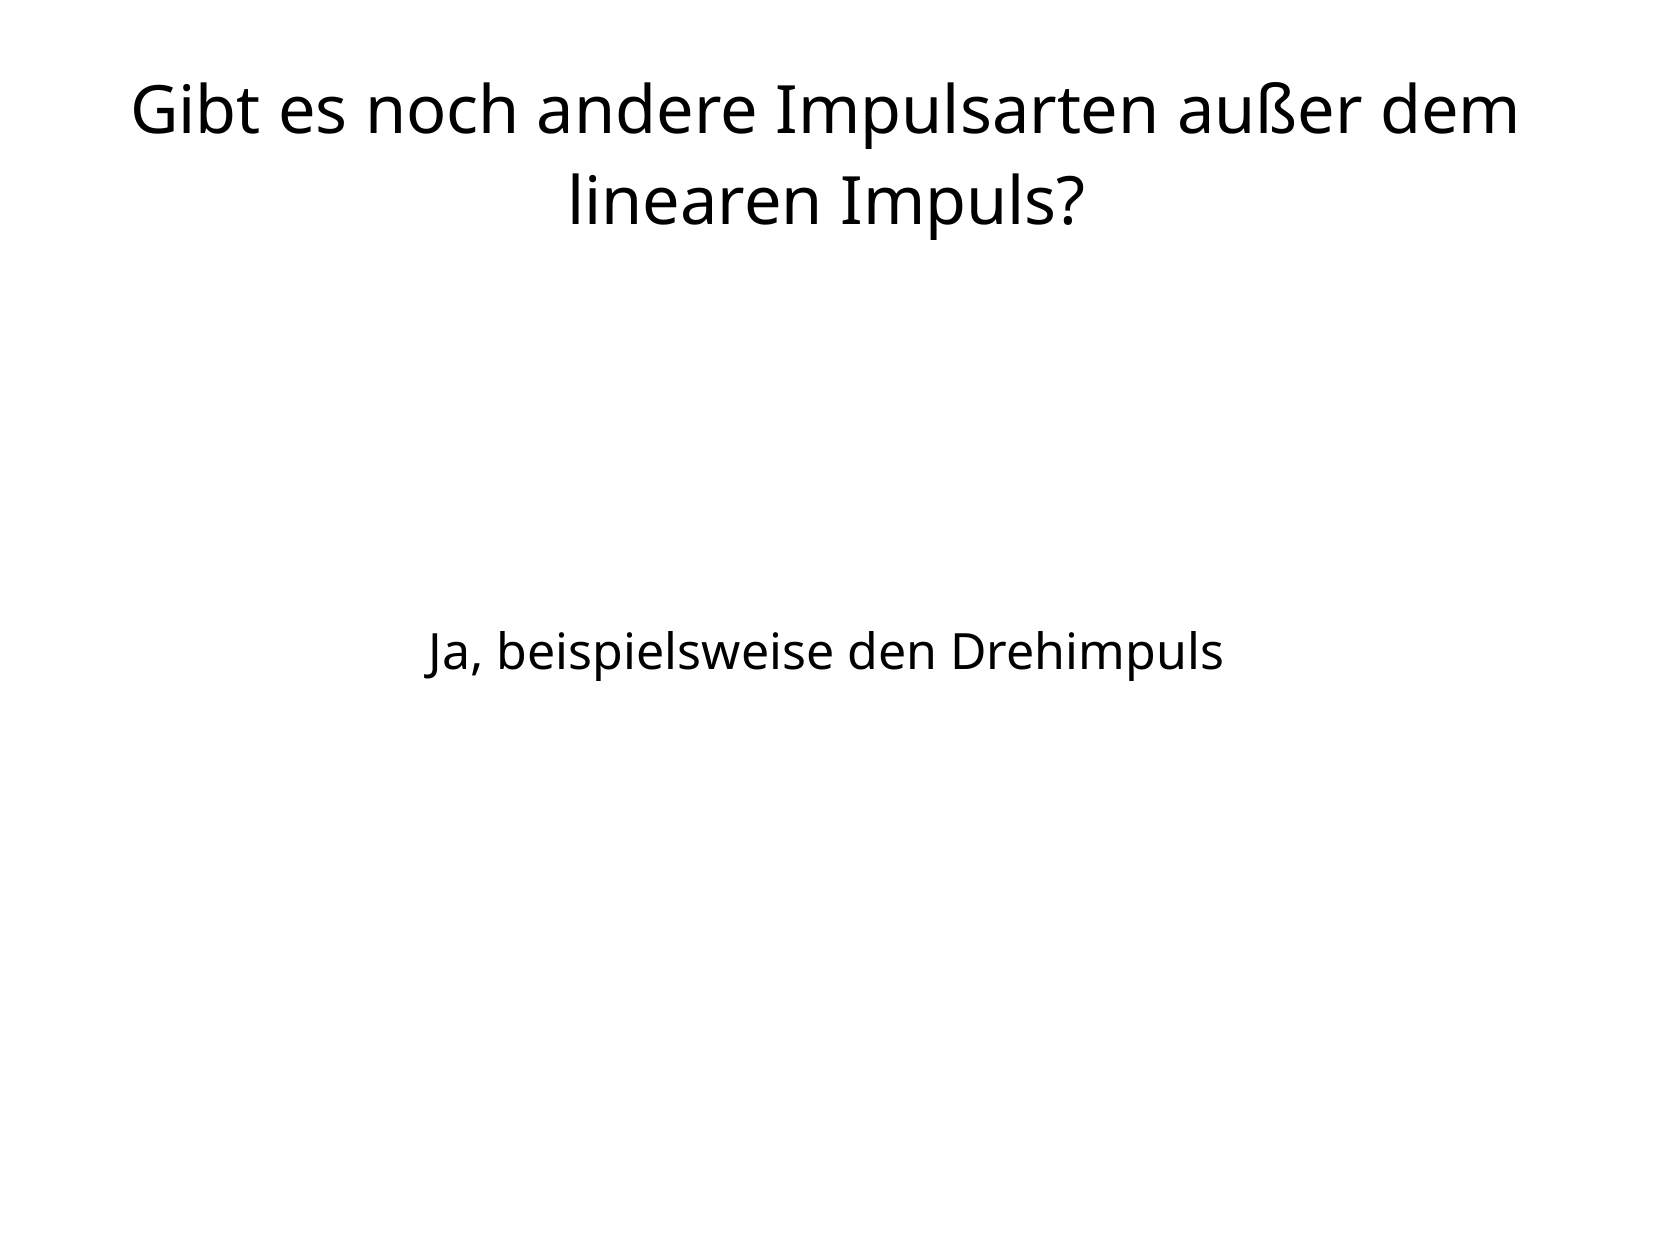

# Gibt es noch andere Impulsarten außer dem linearen Impuls?
Ja, beispielsweise den Drehimpuls